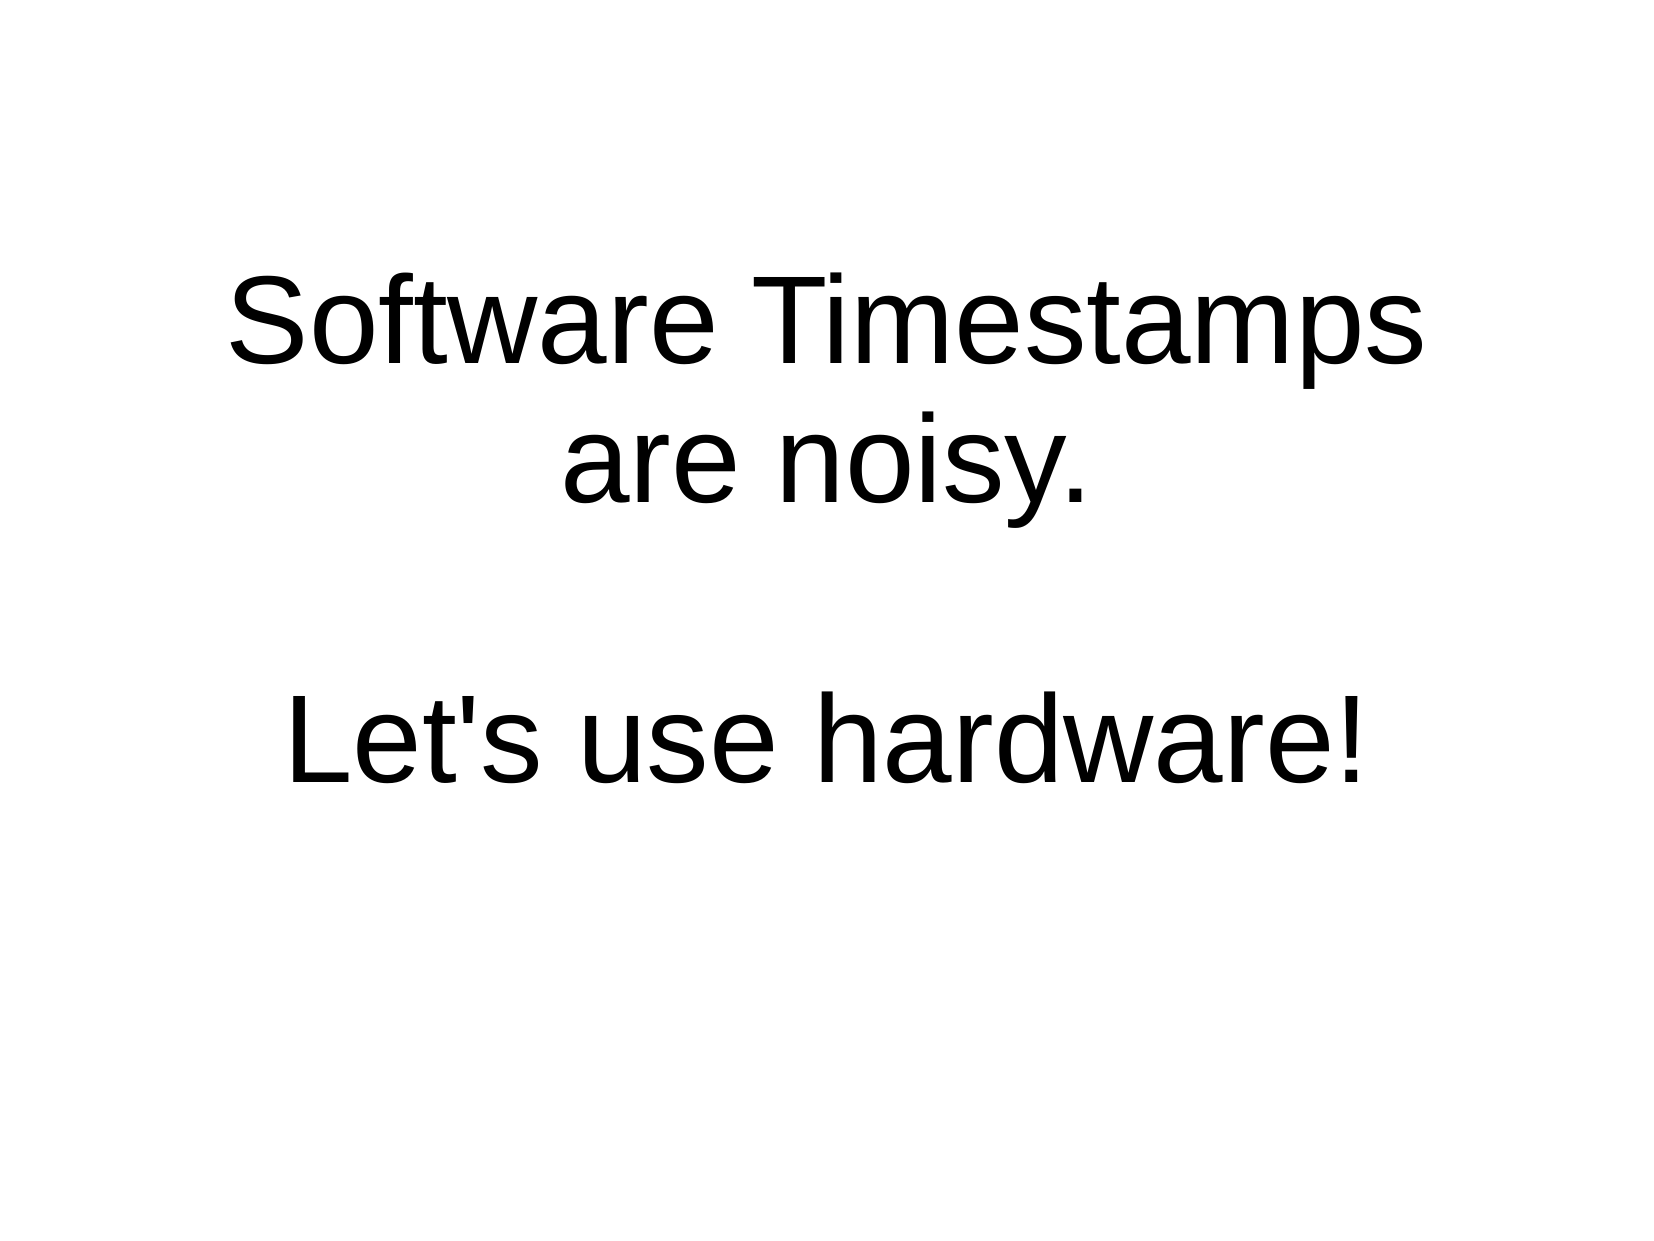

# Software Timestamps
are noisy.
Let's use hardware!